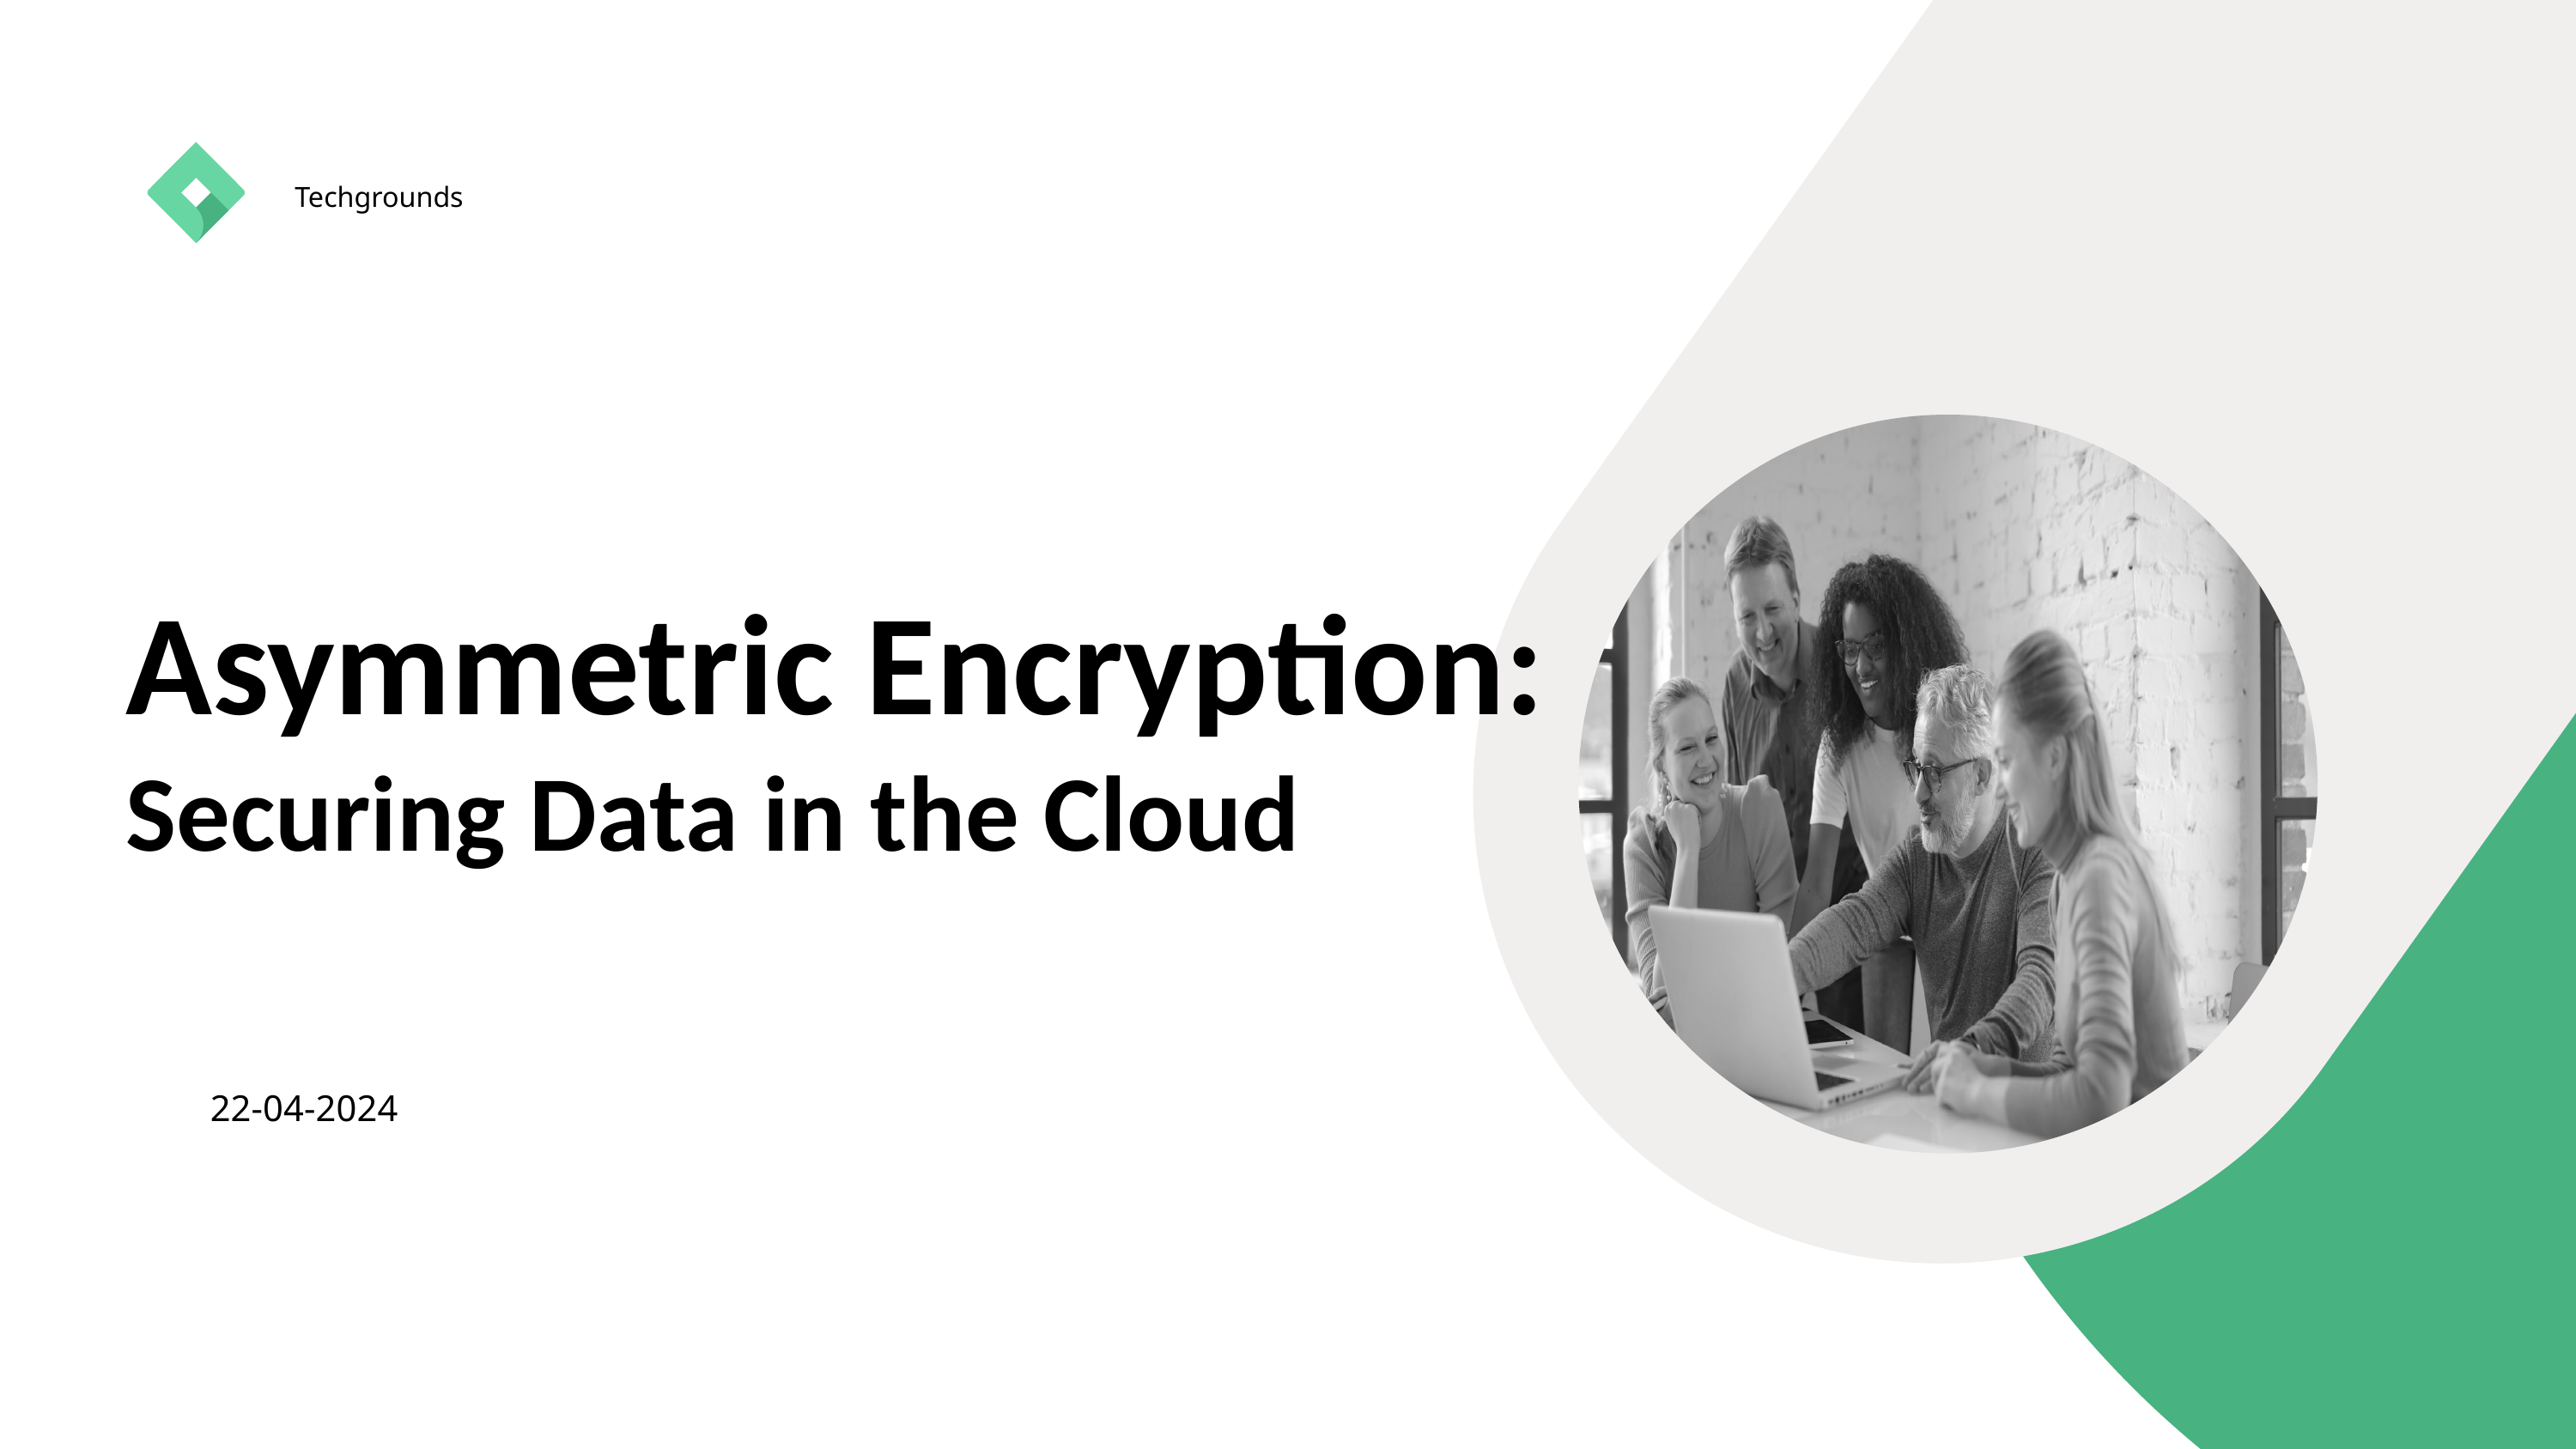

Techgrounds
Asymmetric Encryption:
Securing Data in the Cloud
22-04-2024